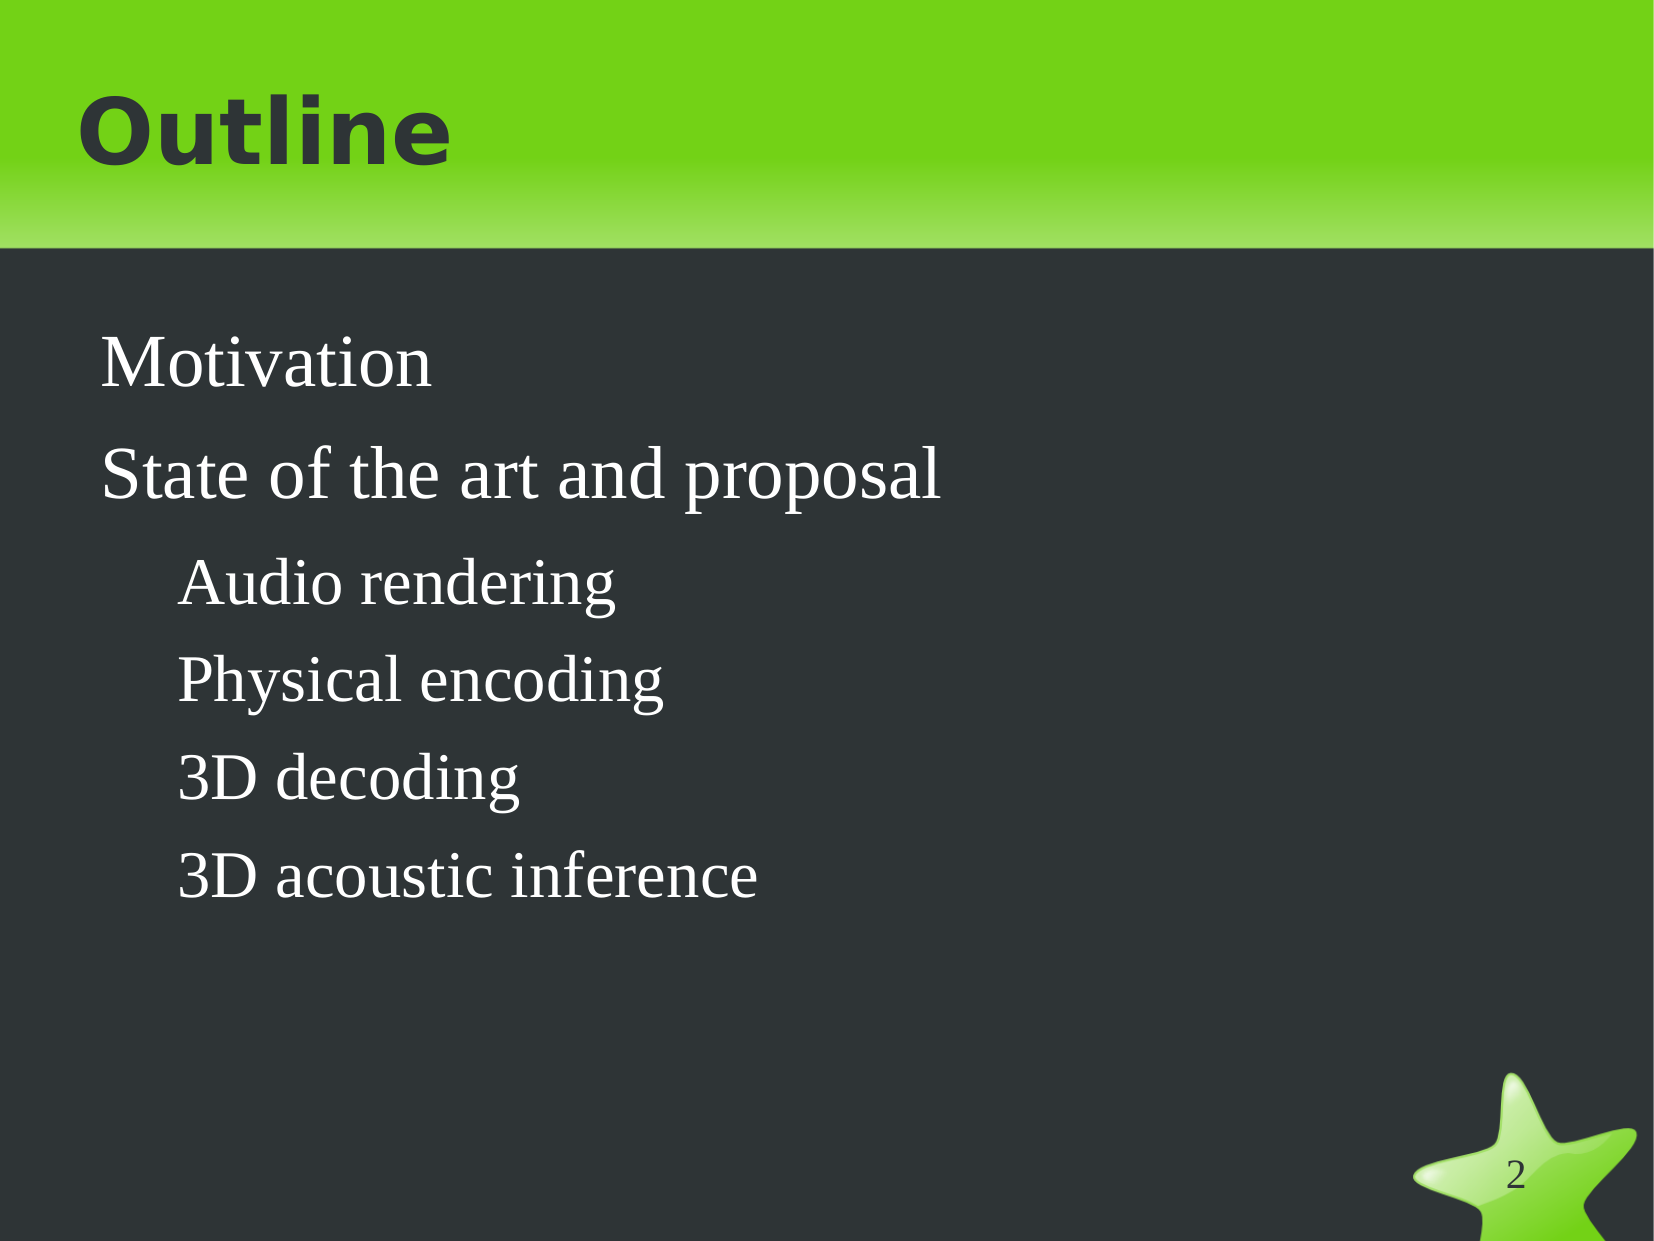

# Outline
Motivation
State of the art and proposal
Audio rendering
Physical encoding
3D decoding
3D acoustic inference
2